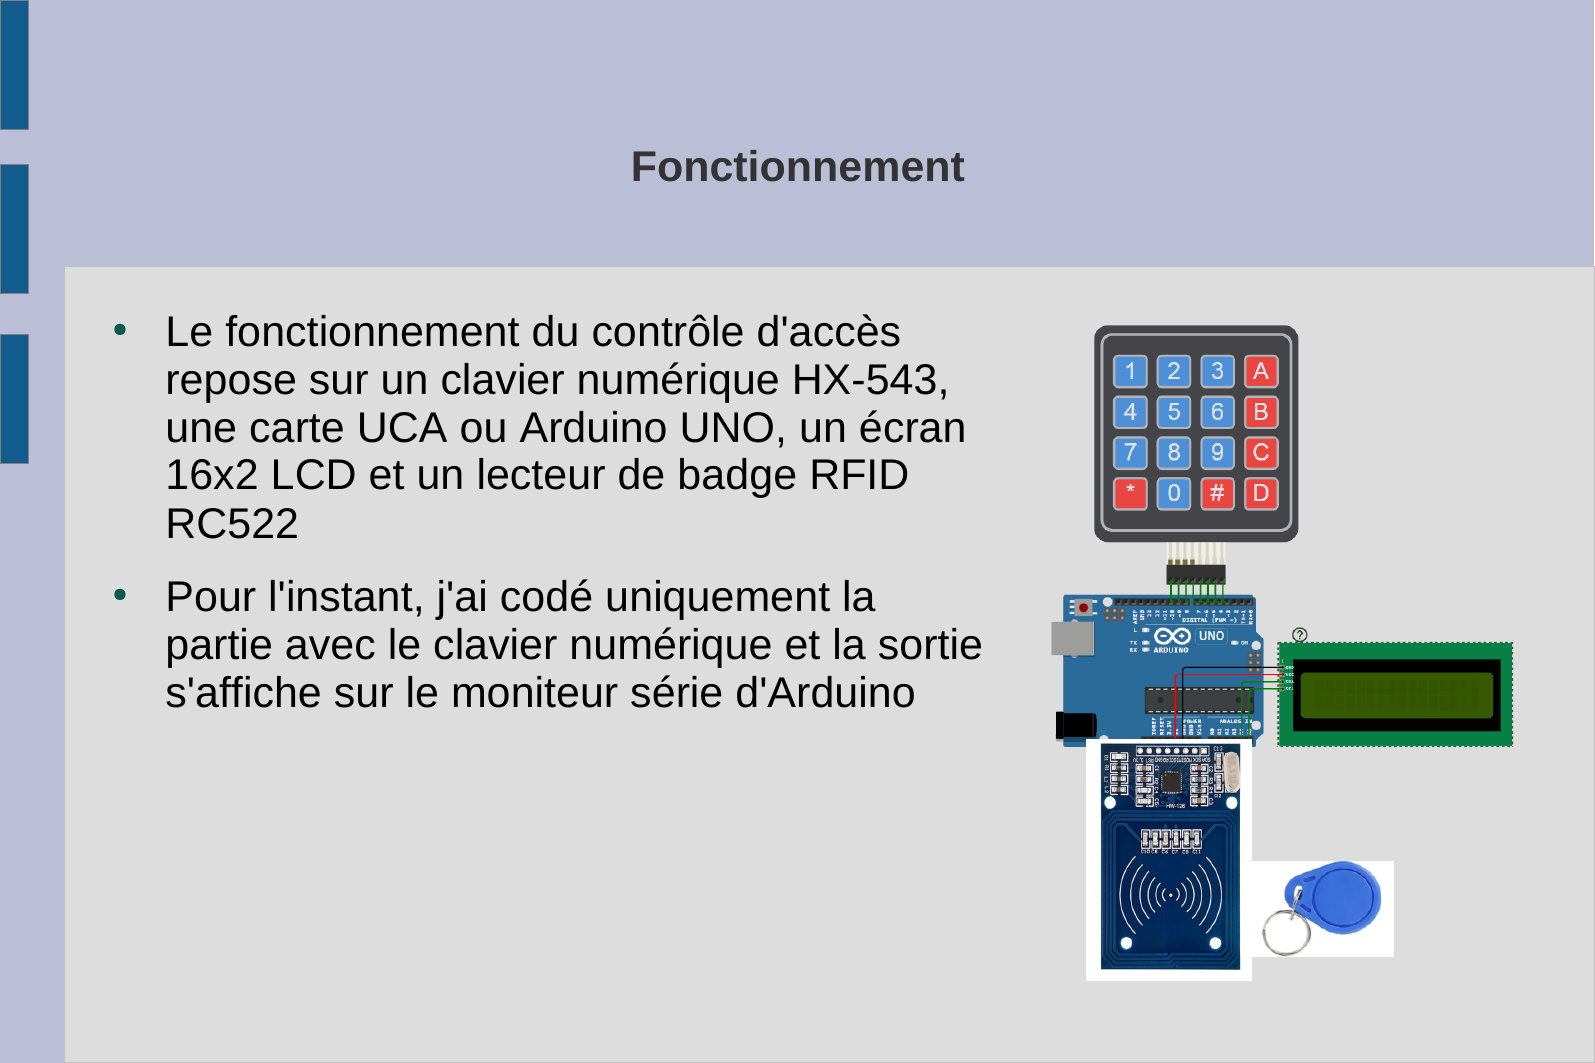

# Fonctionnement
Le fonctionnement du contrôle d'accès repose sur un clavier numérique HX-543, une carte UCA ou Arduino UNO, un écran 16x2 LCD et un lecteur de badge RFID RC522
Pour l'instant, j'ai codé uniquement la partie avec le clavier numérique et la sortie s'affiche sur le moniteur série d'Arduino